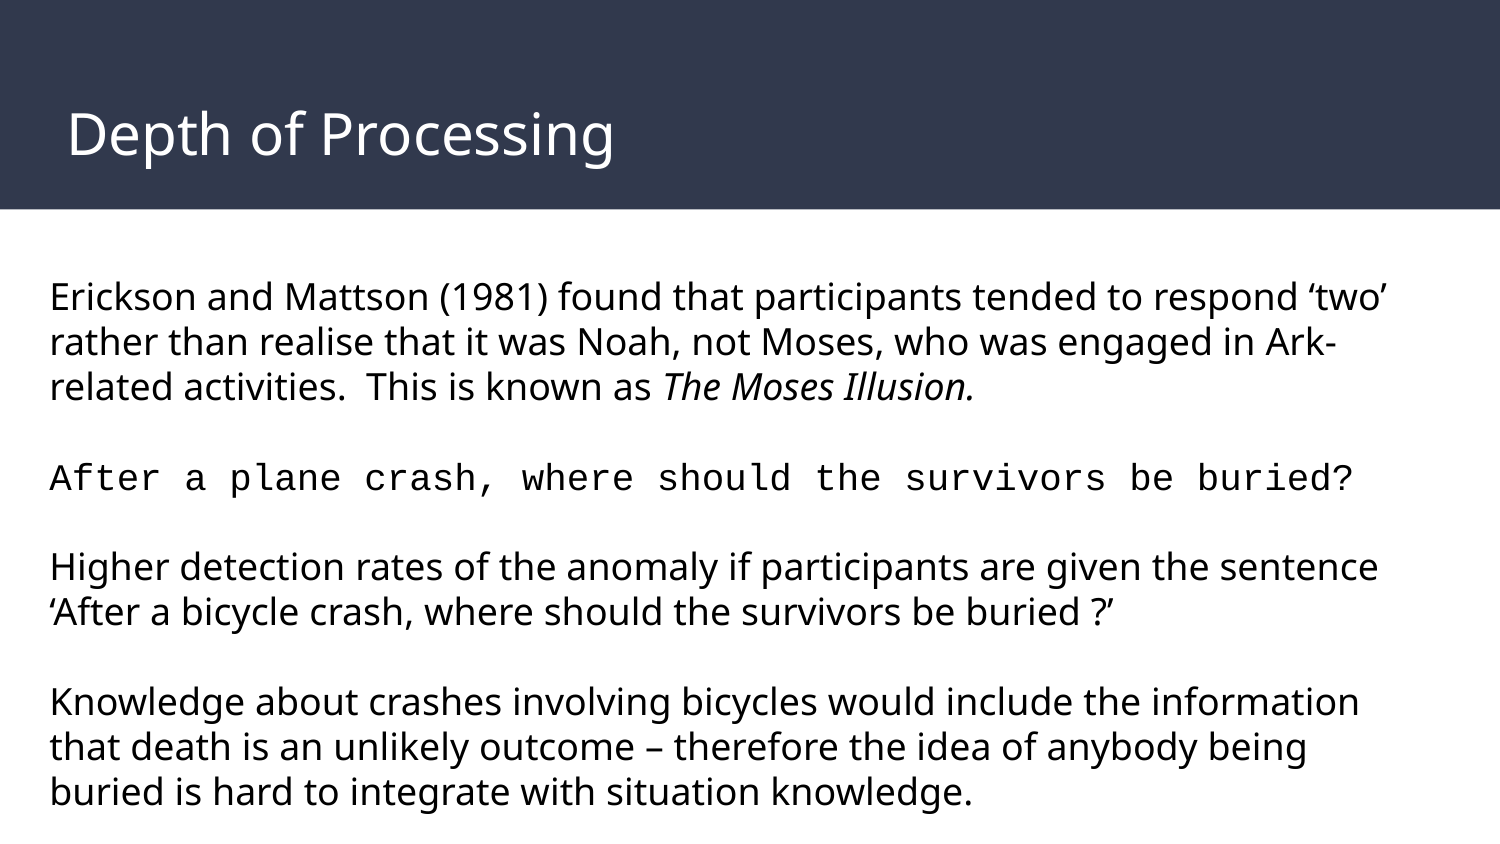

# Depth of Processing
Erickson and Mattson (1981) found that participants tended to respond ‘two’ rather than realise that it was Noah, not Moses, who was engaged in Ark-related activities. This is known as The Moses Illusion.
After a plane crash, where should the survivors be buried?
Higher detection rates of the anomaly if participants are given the sentence ‘After a bicycle crash, where should the survivors be buried ?’
Knowledge about crashes involving bicycles would include the information that death is an unlikely outcome – therefore the idea of anybody being buried is hard to integrate with situation knowledge.